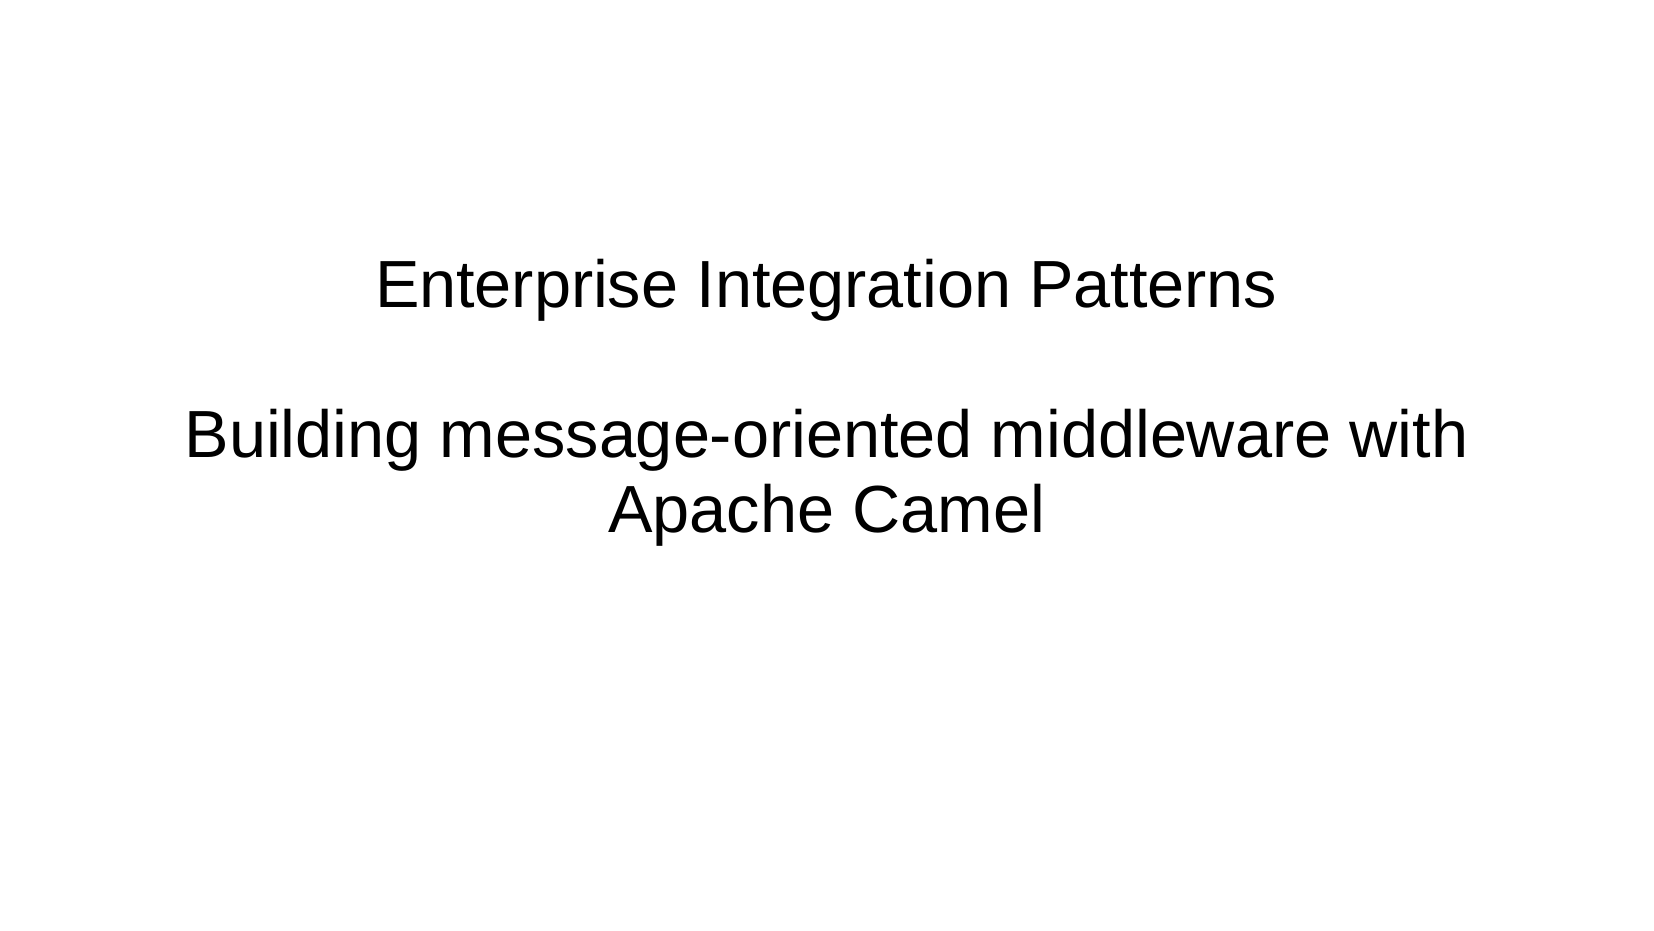

# Enterprise Integration Patterns
Building message-oriented middleware with Apache Camel